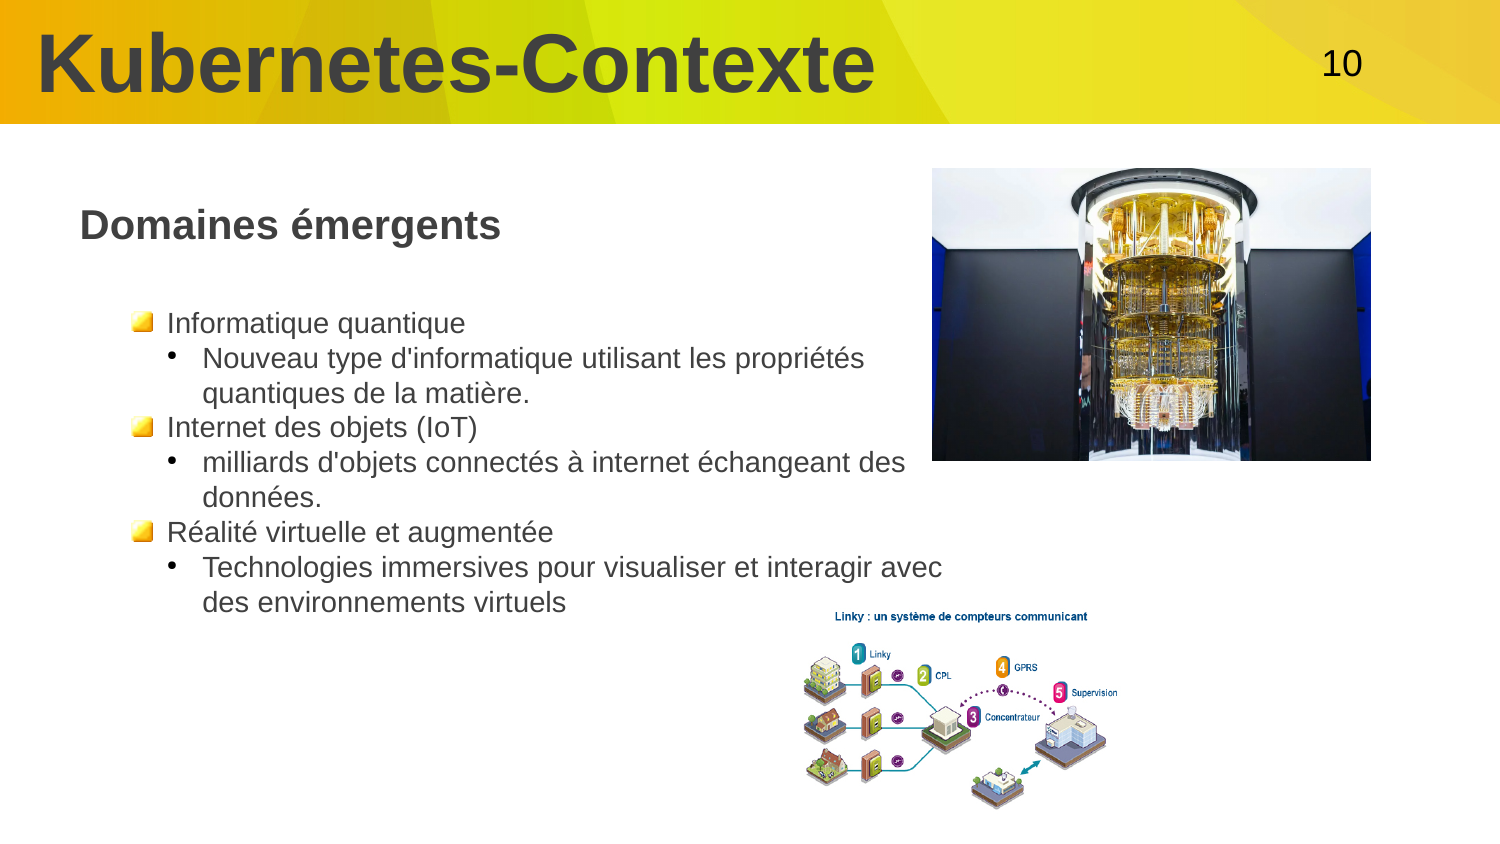

Kubernetes-Contexte
Domaines émergents
Informatique quantique
Nouveau type d'informatique utilisant les propriétés quantiques de la matière.
Internet des objets (IoT)
milliards d'objets connectés à internet échangeant des données.
Réalité virtuelle et augmentée
Technologies immersives pour visualiser et interagir avec des environnements virtuels